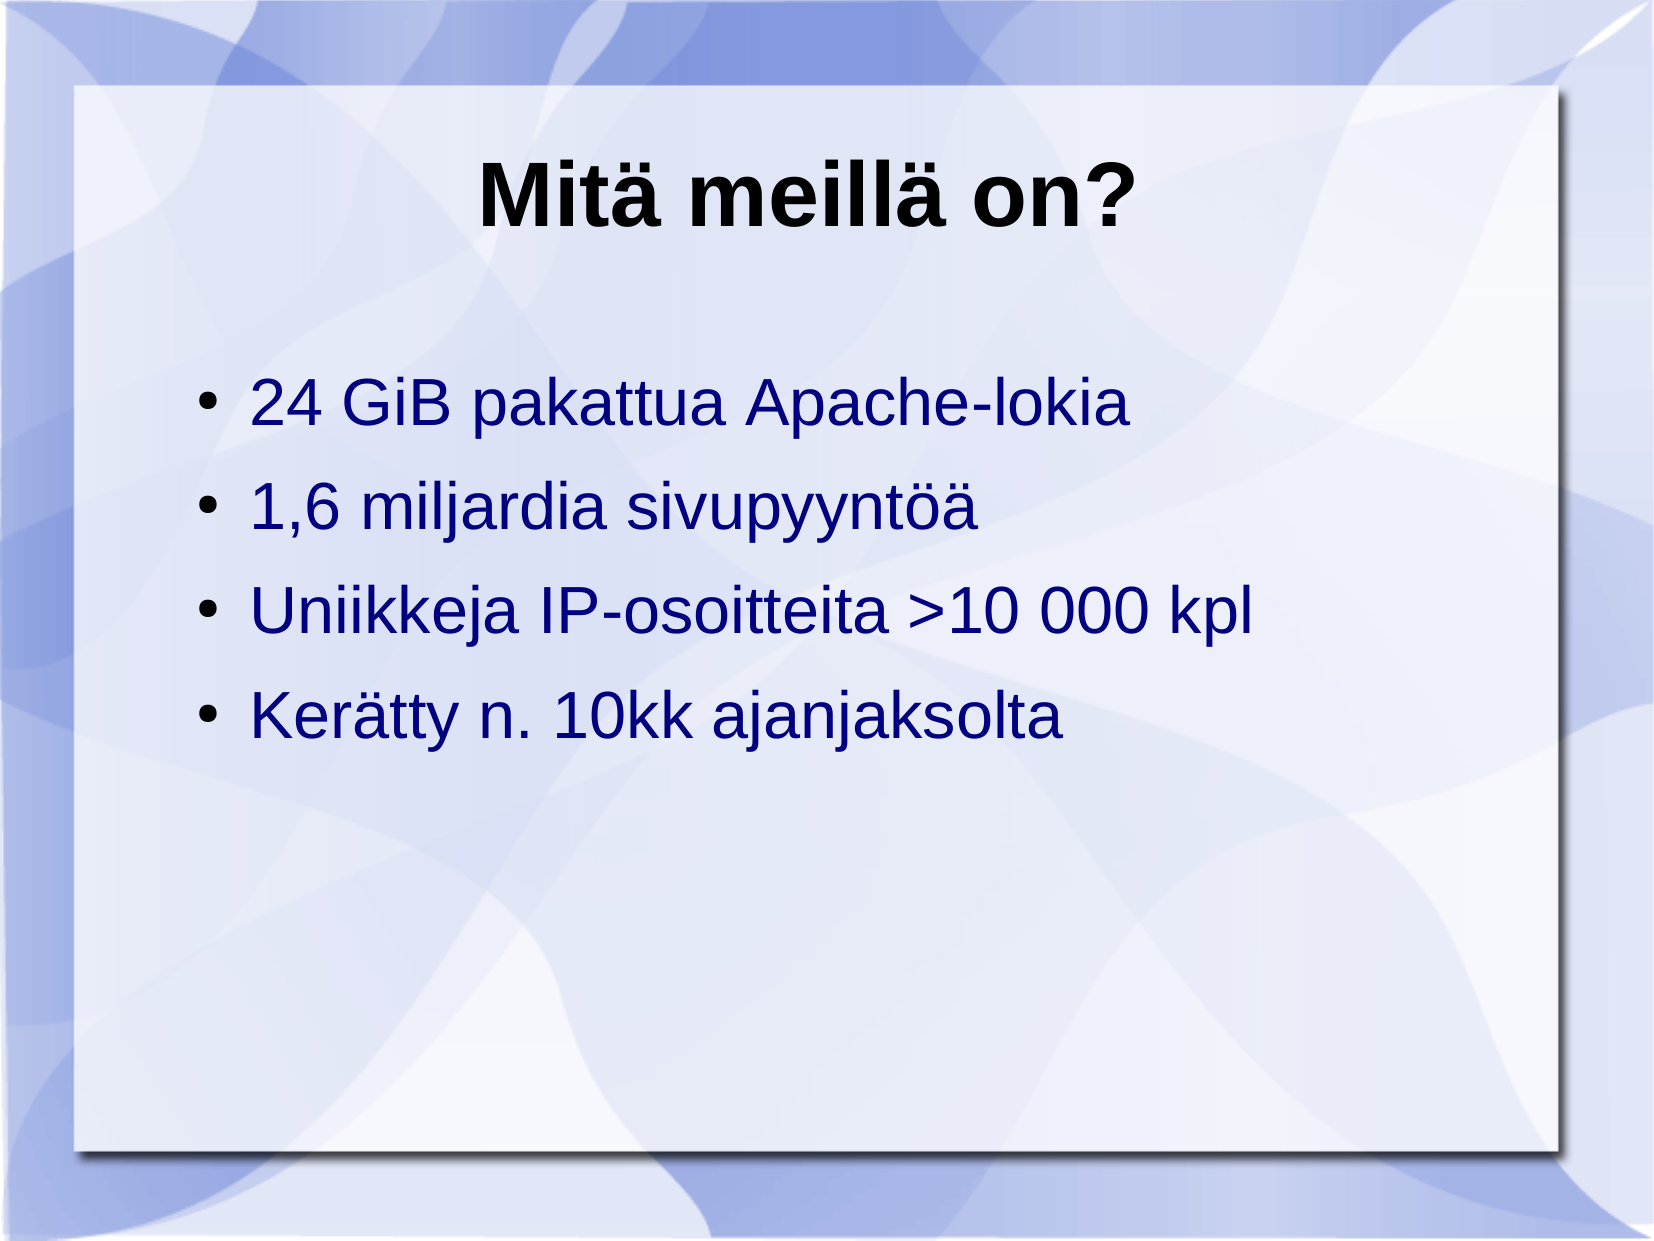

# Mitä meillä on?
24 GiB pakattua Apache-lokia
1,6 miljardia sivupyyntöä
Uniikkeja IP-osoitteita >10 000 kpl
Kerätty n. 10kk ajanjaksolta